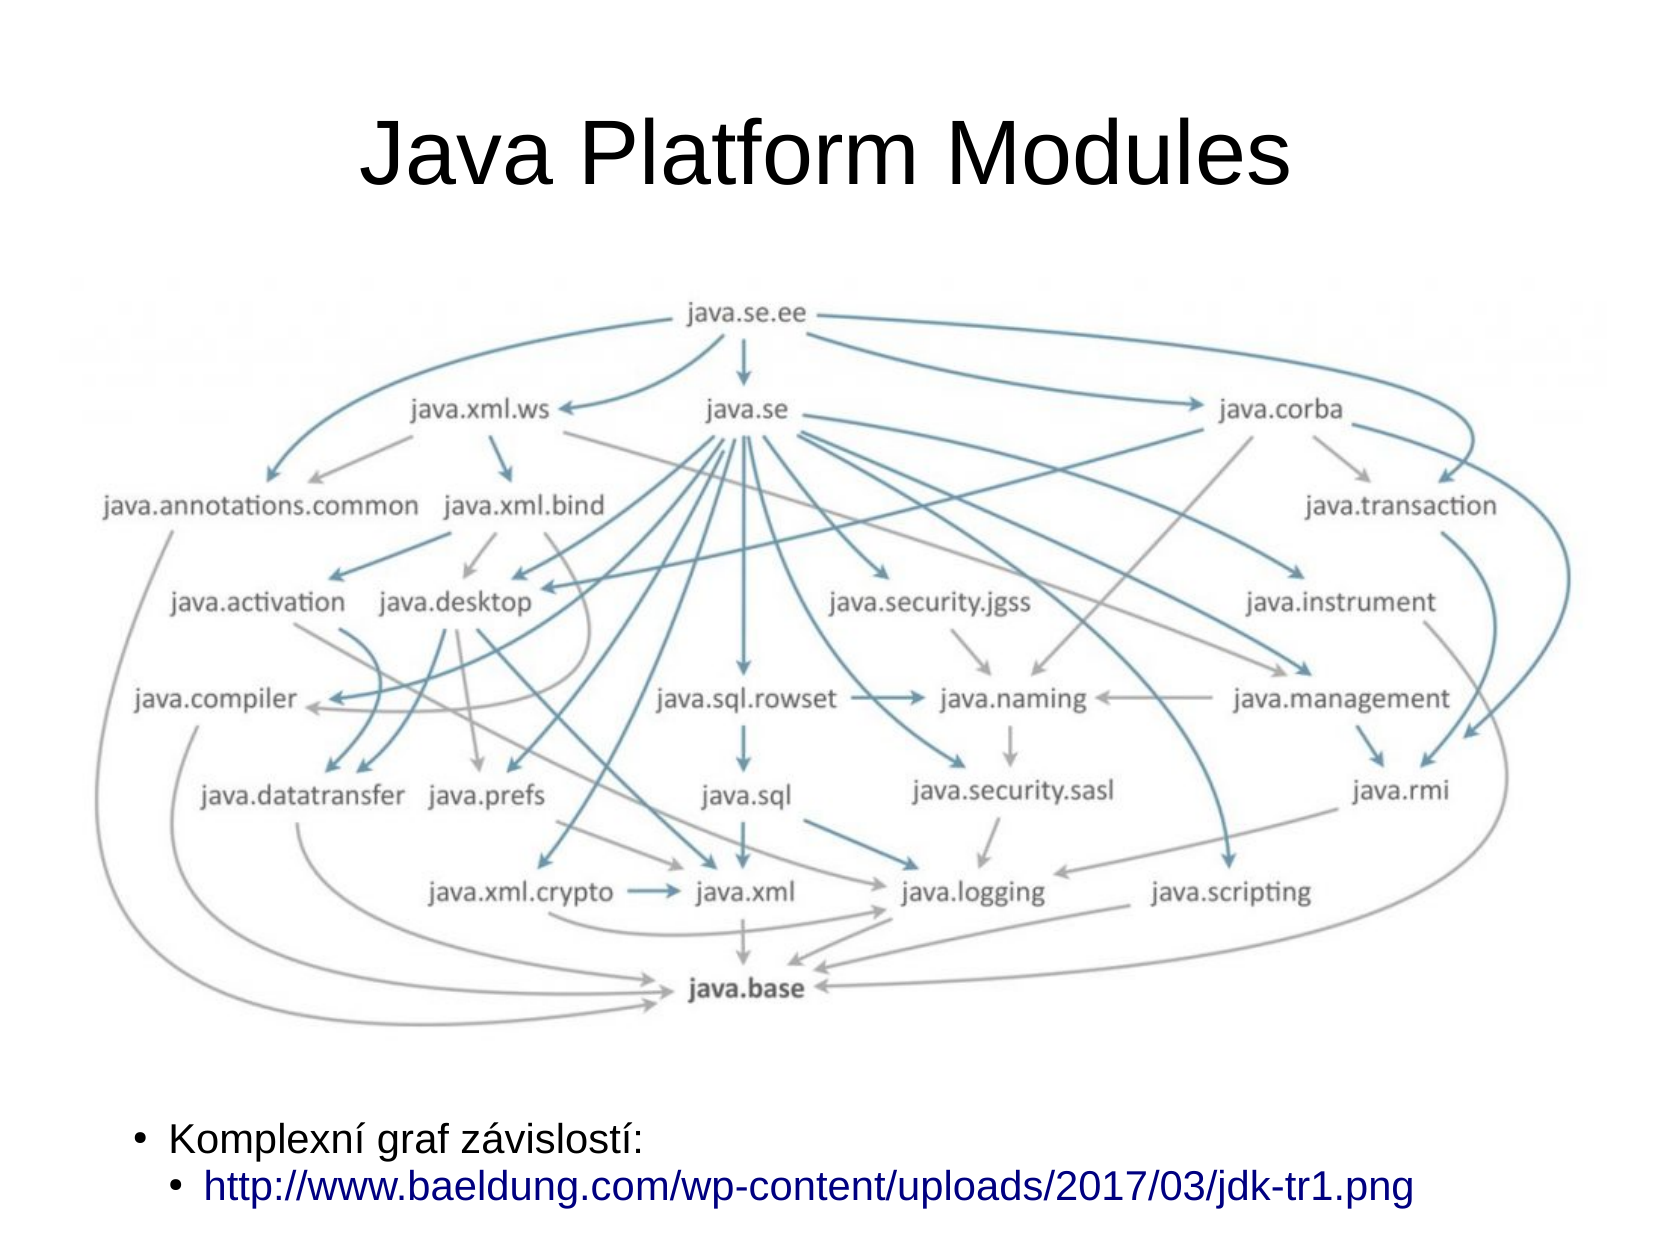

# Java Platform Modules
Komplexní graf závislostí:
http://www.baeldung.com/wp-content/uploads/2017/03/jdk-tr1.png